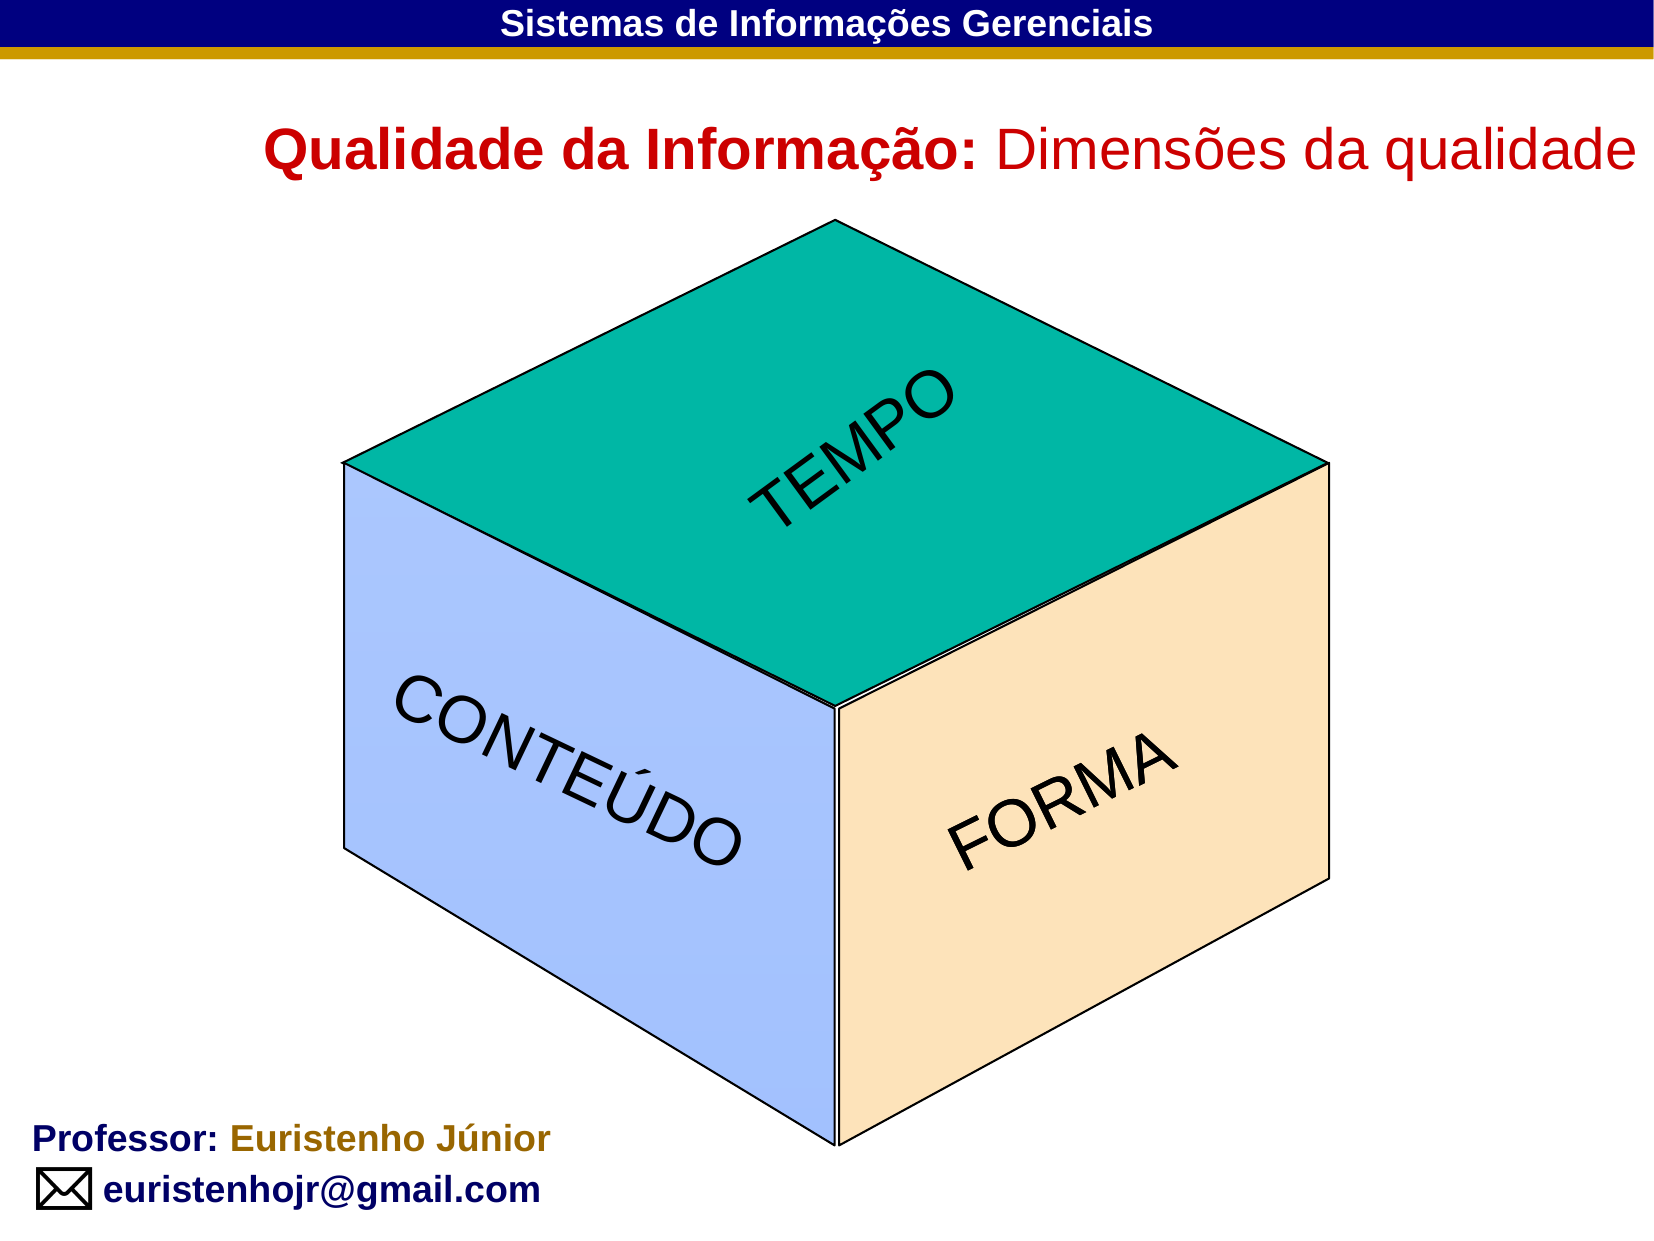

Empreendedorismo
Sistemas de Informações Gerenciais
Qualidade da Informação: Dimensões da qualidade
TEMPO
CONTEÚDO
FORMA
FORMA
Professor: Euristenho Júnior
euristenhojr@gmail.com